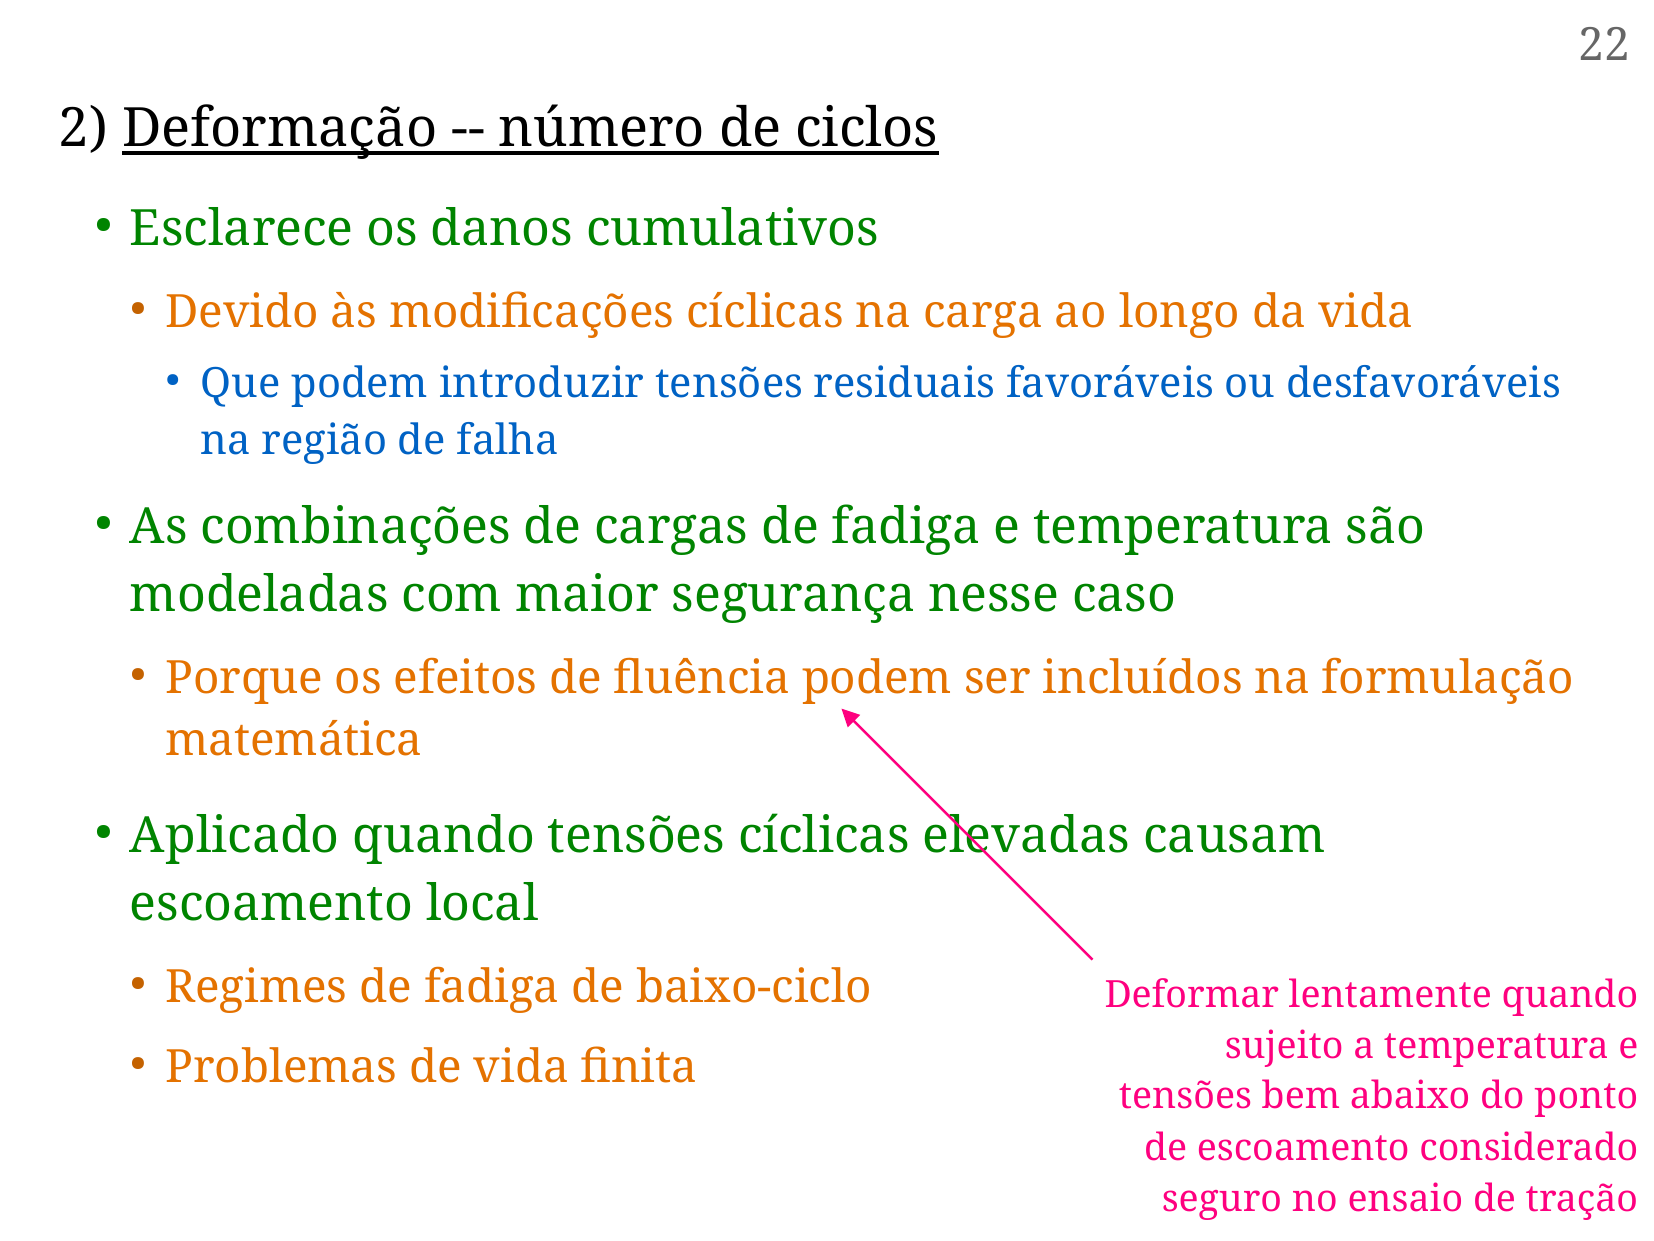

22
# 2) Deformação -- número de ciclos
Esclarece os danos cumulativos
Devido às modificações cíclicas na carga ao longo da vida
Que podem introduzir tensões residuais favoráveis ou desfavoráveis na região de falha
As combinações de cargas de fadiga e temperatura são modeladas com maior segurança nesse caso
Porque os efeitos de fluência podem ser incluídos na formulação matemática
Aplicado quando tensões cíclicas elevadas causam escoamento local
Regimes de fadiga de baixo-ciclo
Problemas de vida finita
Deformar lentamente quando sujeito a temperatura e tensões bem abaixo do ponto de escoamento considerado seguro no ensaio de tração